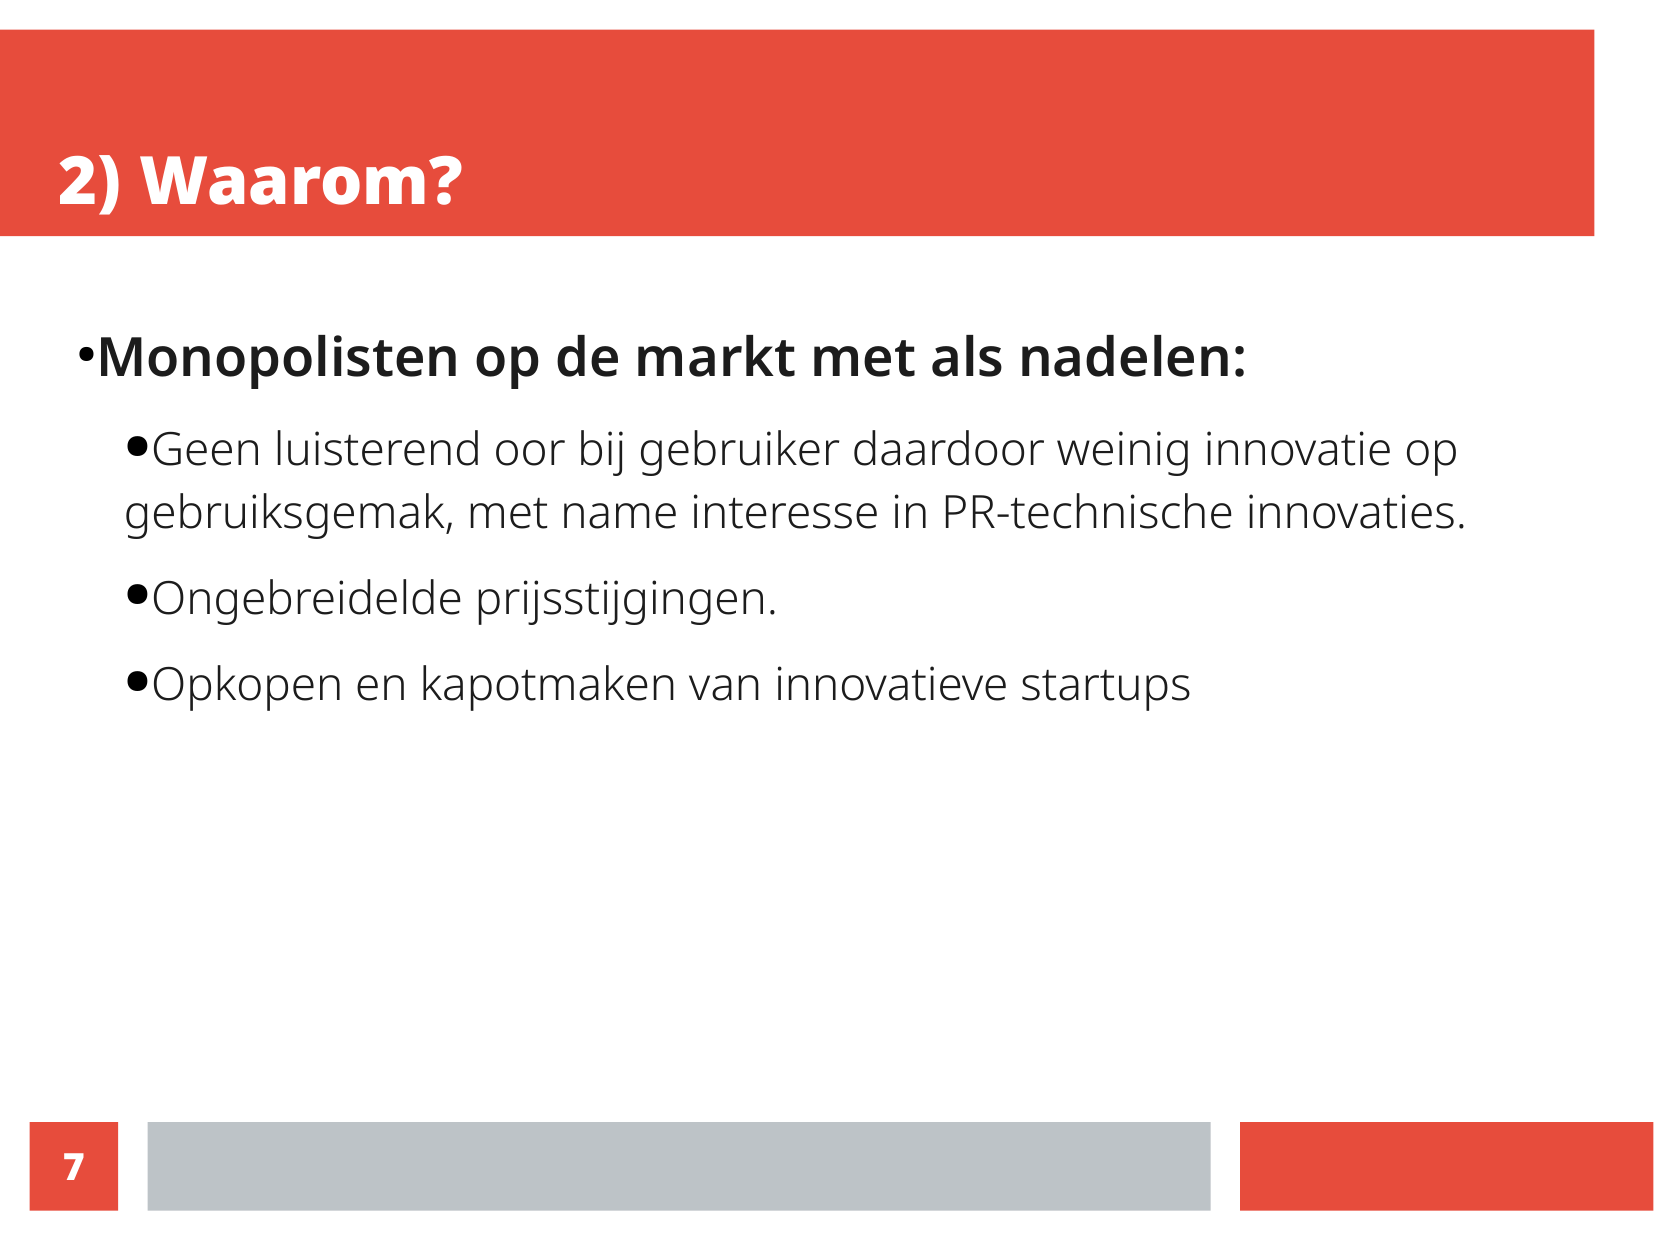

# 2) Waarom?
Monopolisten op de markt met als nadelen:
Geen luisterend oor bij gebruiker daardoor weinig innovatie op gebruiksgemak, met name interesse in PR-technische innovaties.
Ongebreidelde prijsstijgingen.
Opkopen en kapotmaken van innovatieve startups
7